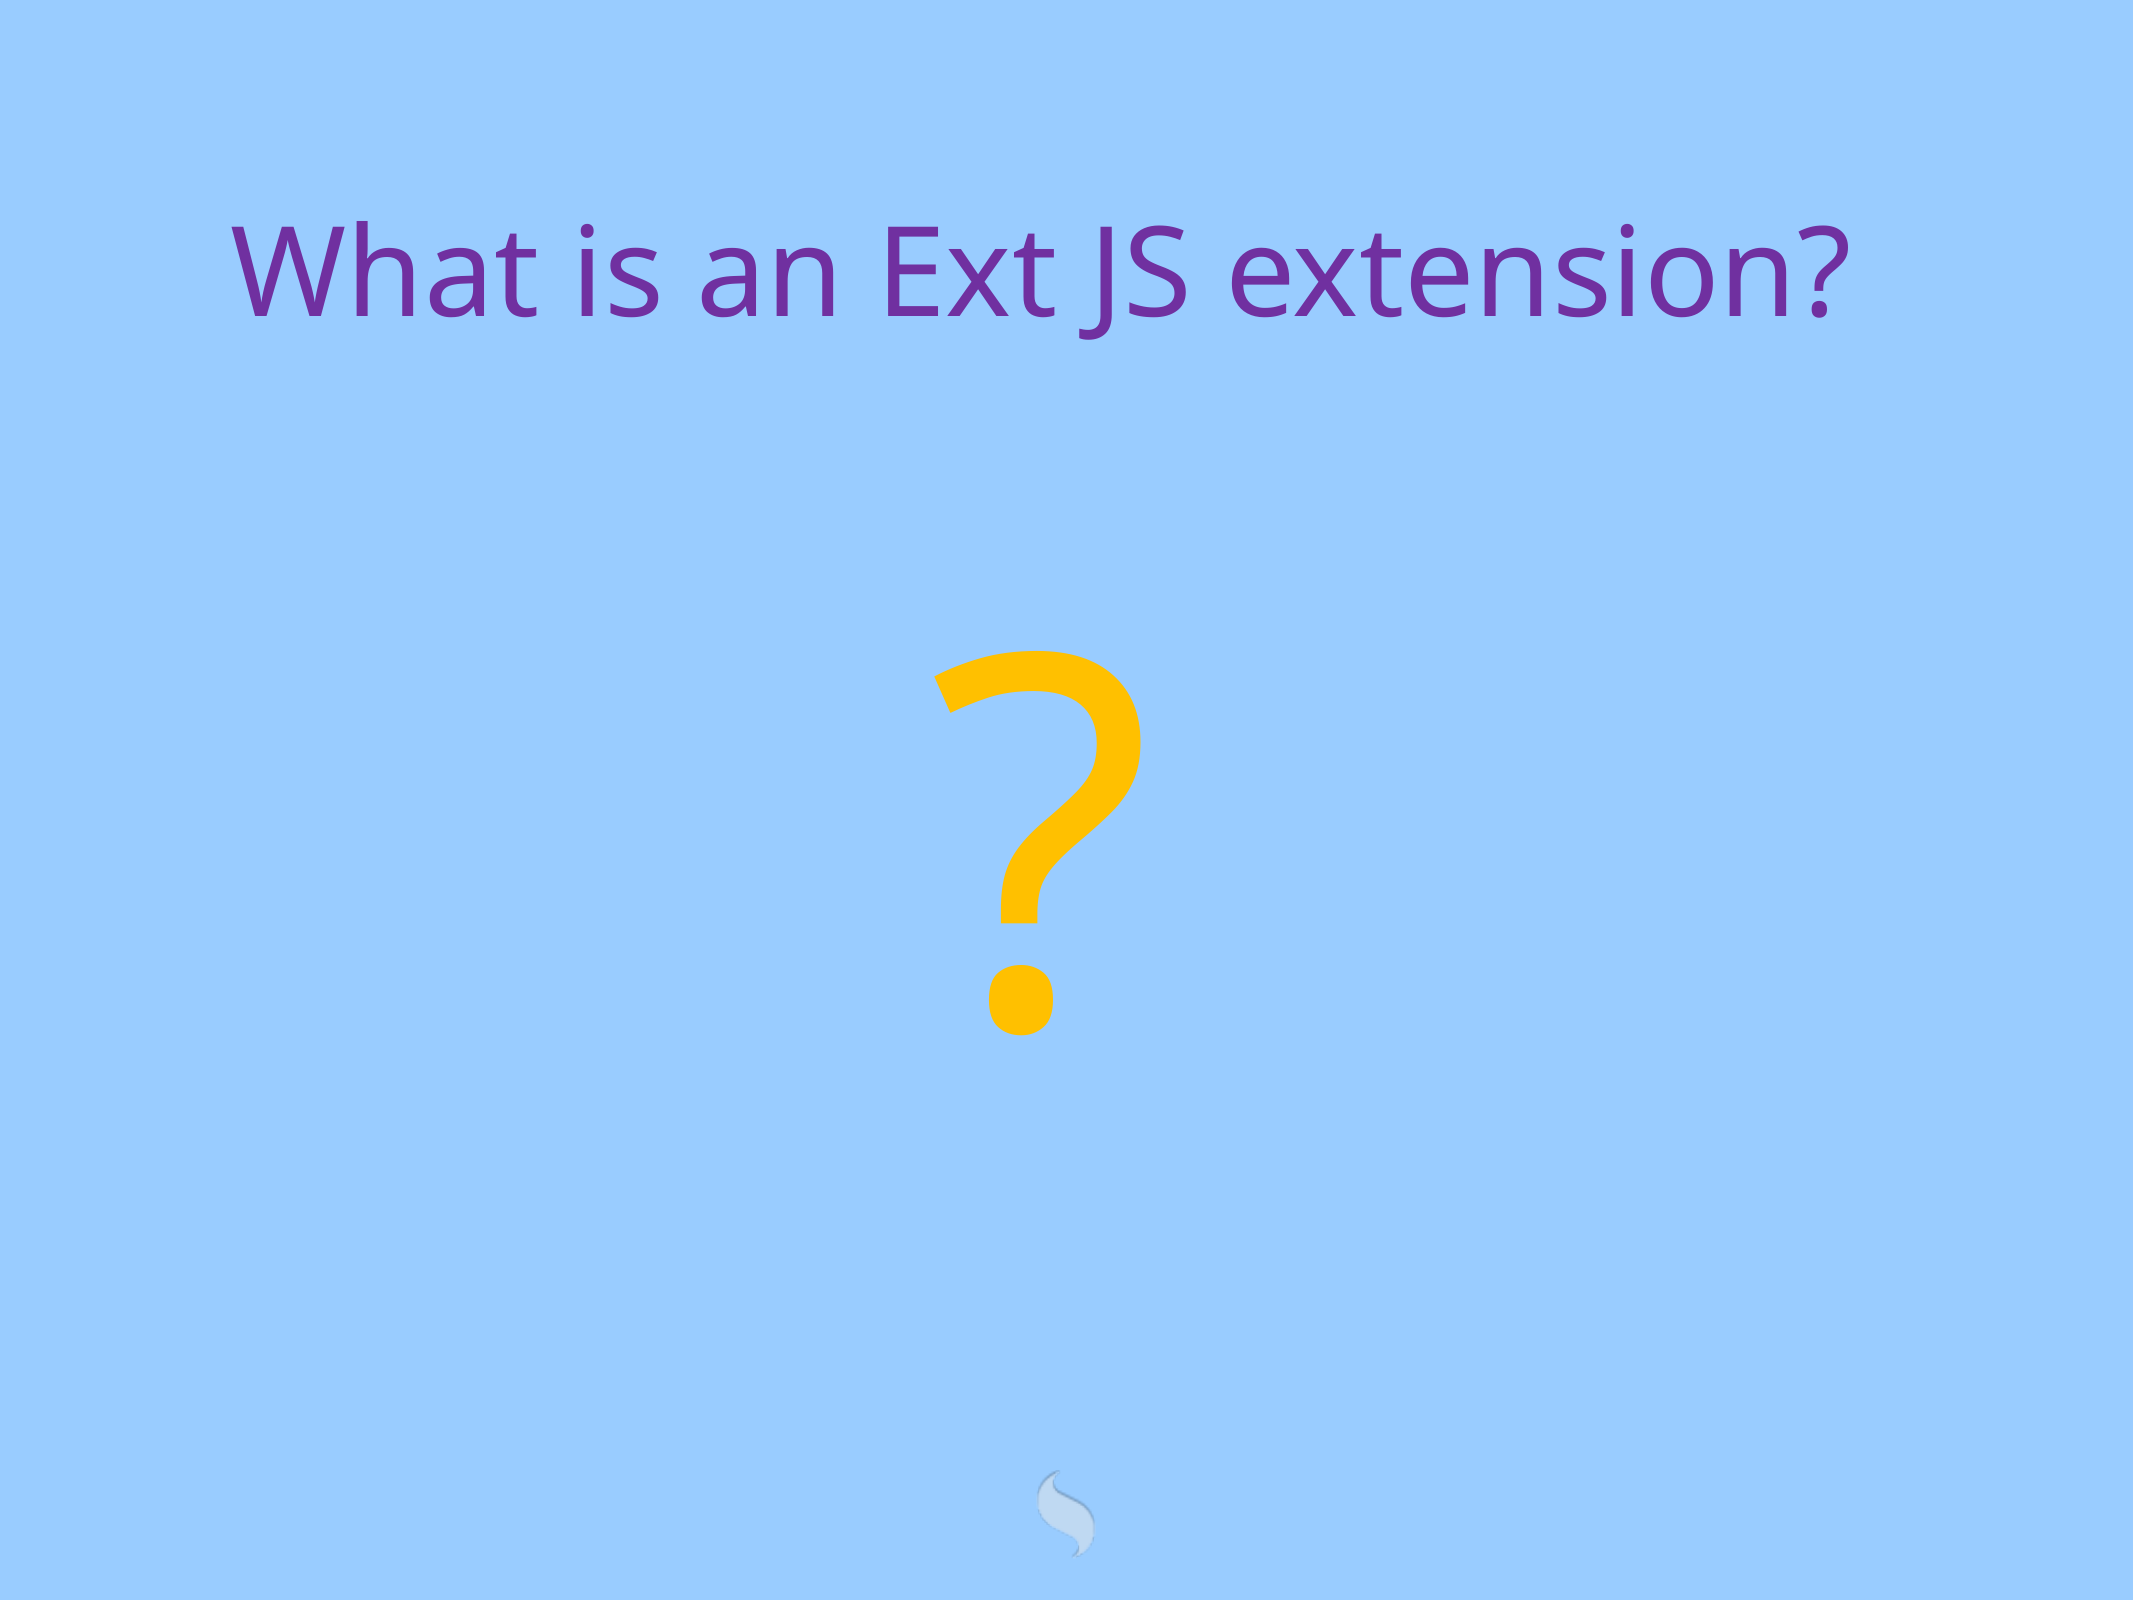

What is an Ext JS extension?
?